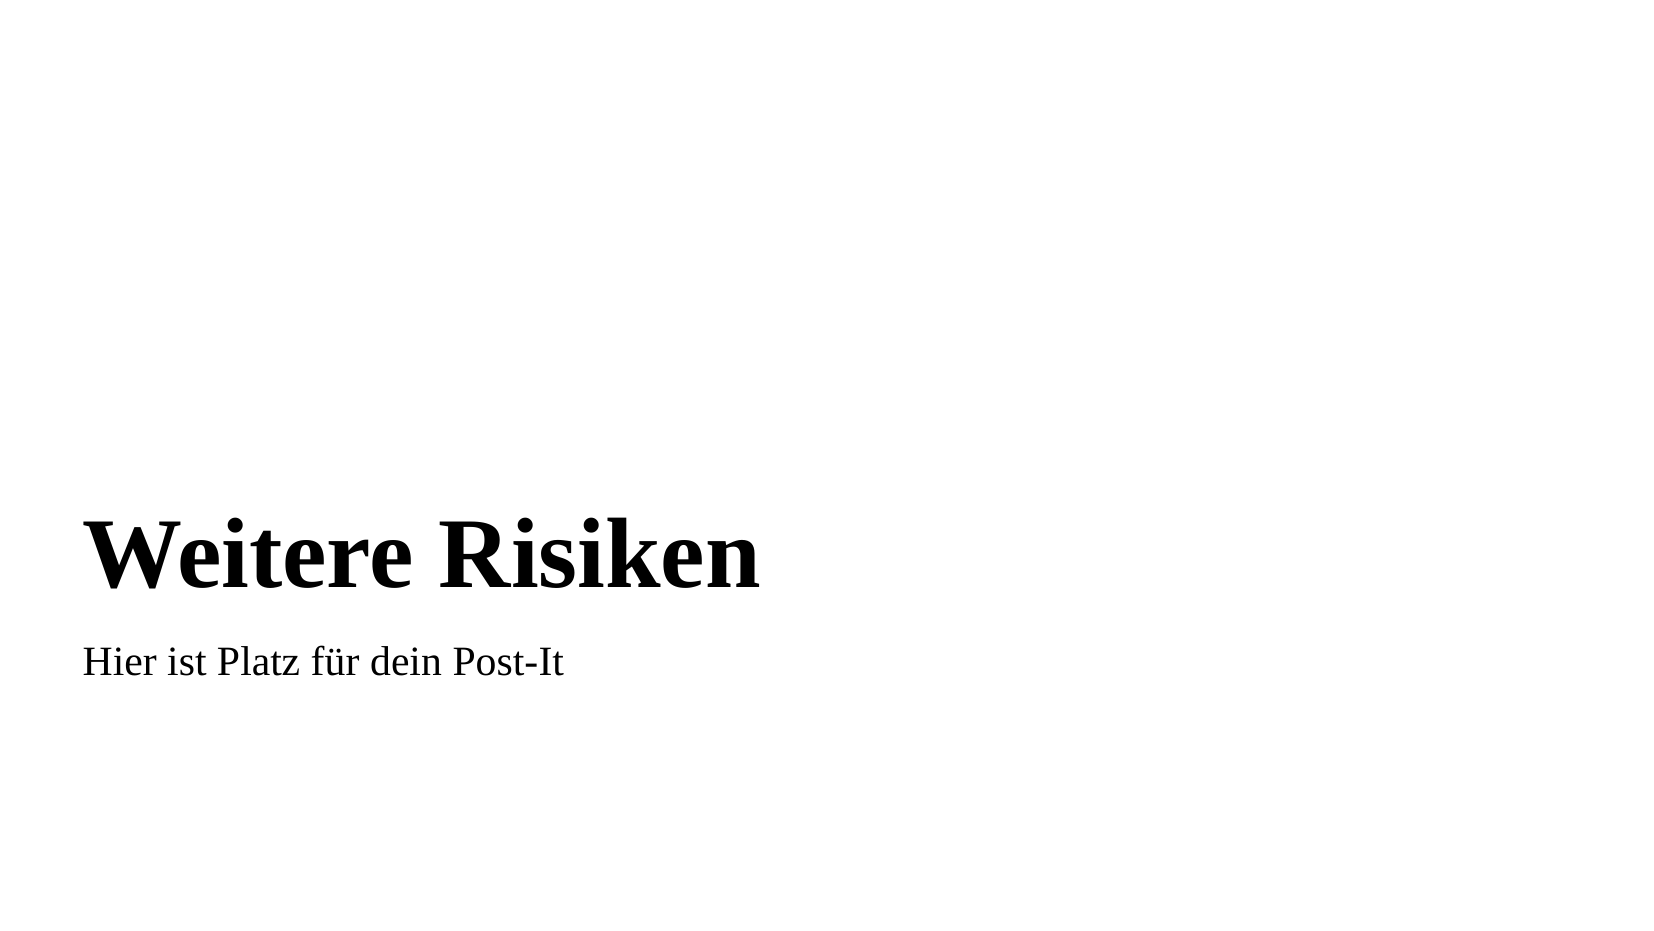

# Weitere Risiken
Hier ist Platz für dein Post-It